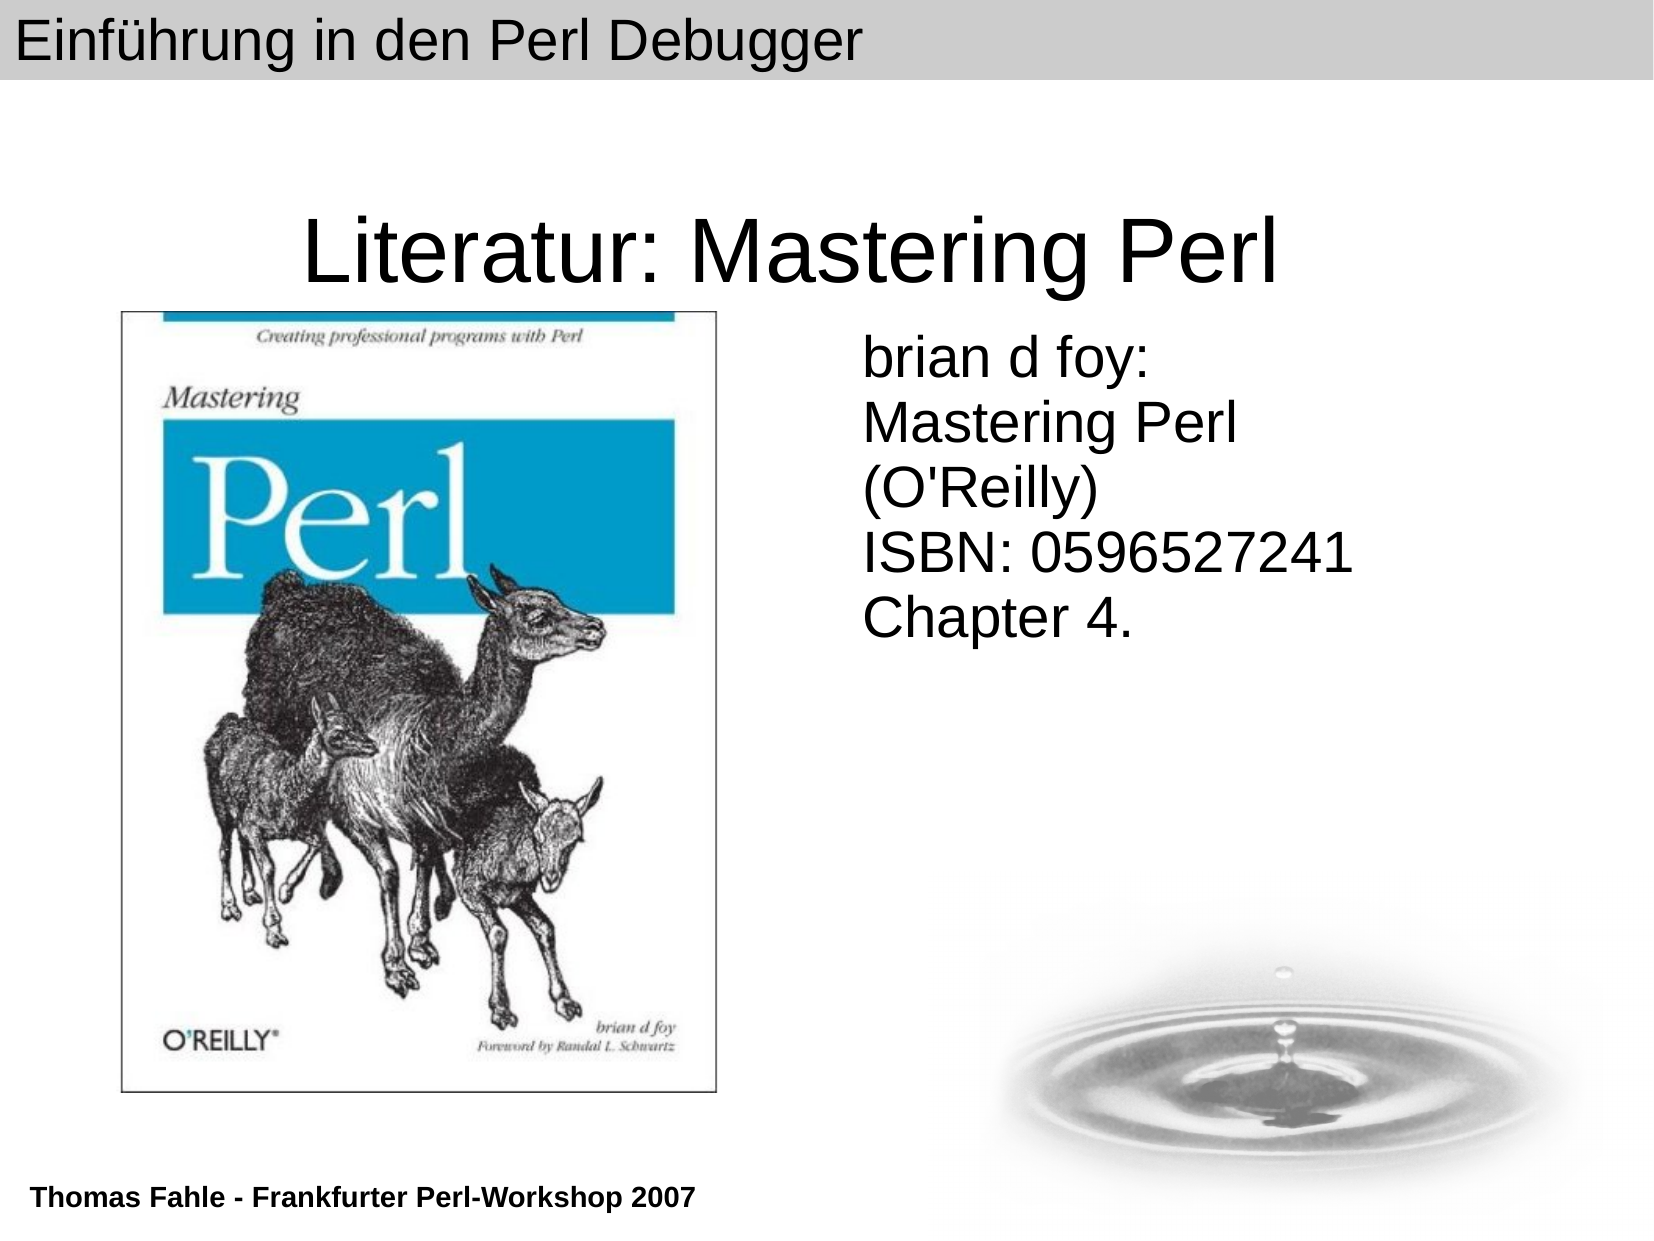

# Literatur: Mastering Perl
brian d foy:
Mastering Perl
(O'Reilly)
ISBN: 0596527241
Chapter 4.